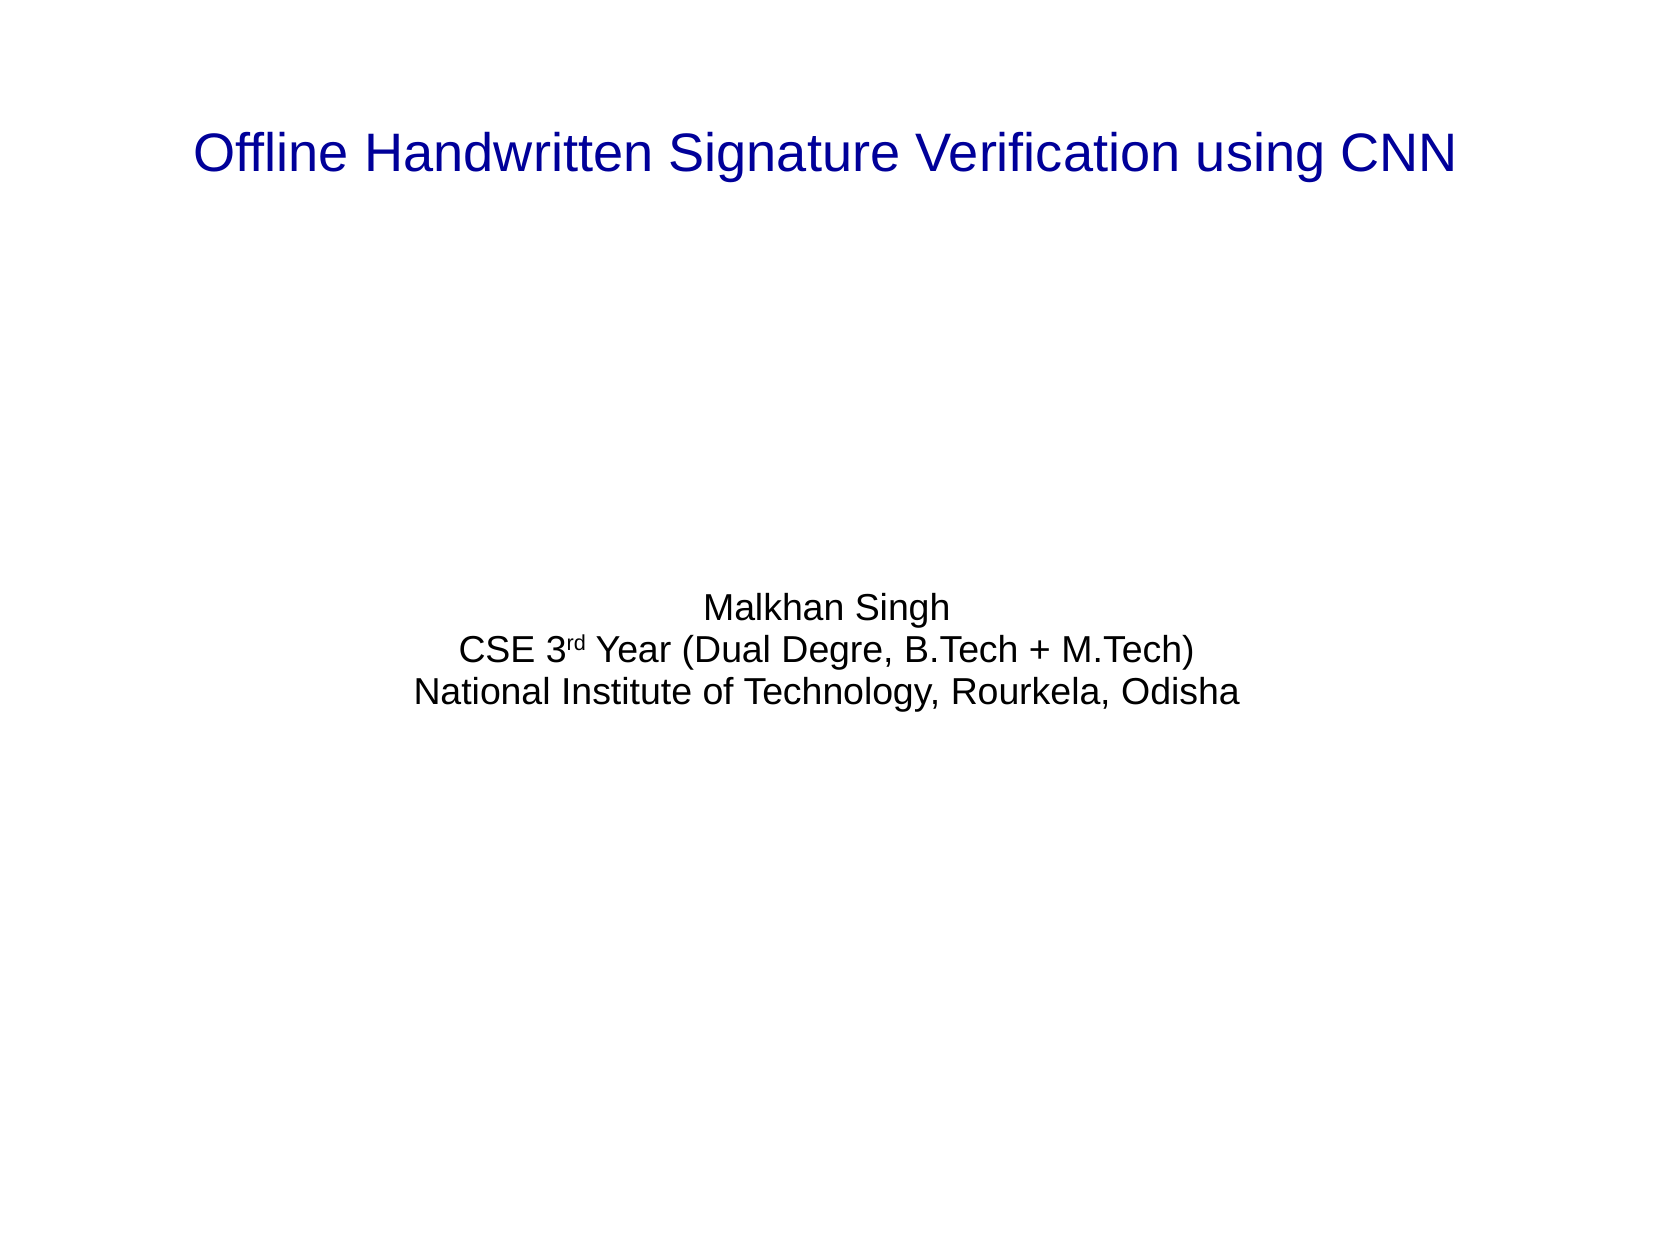

# Offline Handwritten Signature Verification using CNN
Malkhan Singh
CSE 3rd Year (Dual Degre, B.Tech + M.Tech)
National Institute of Technology, Rourkela, Odisha